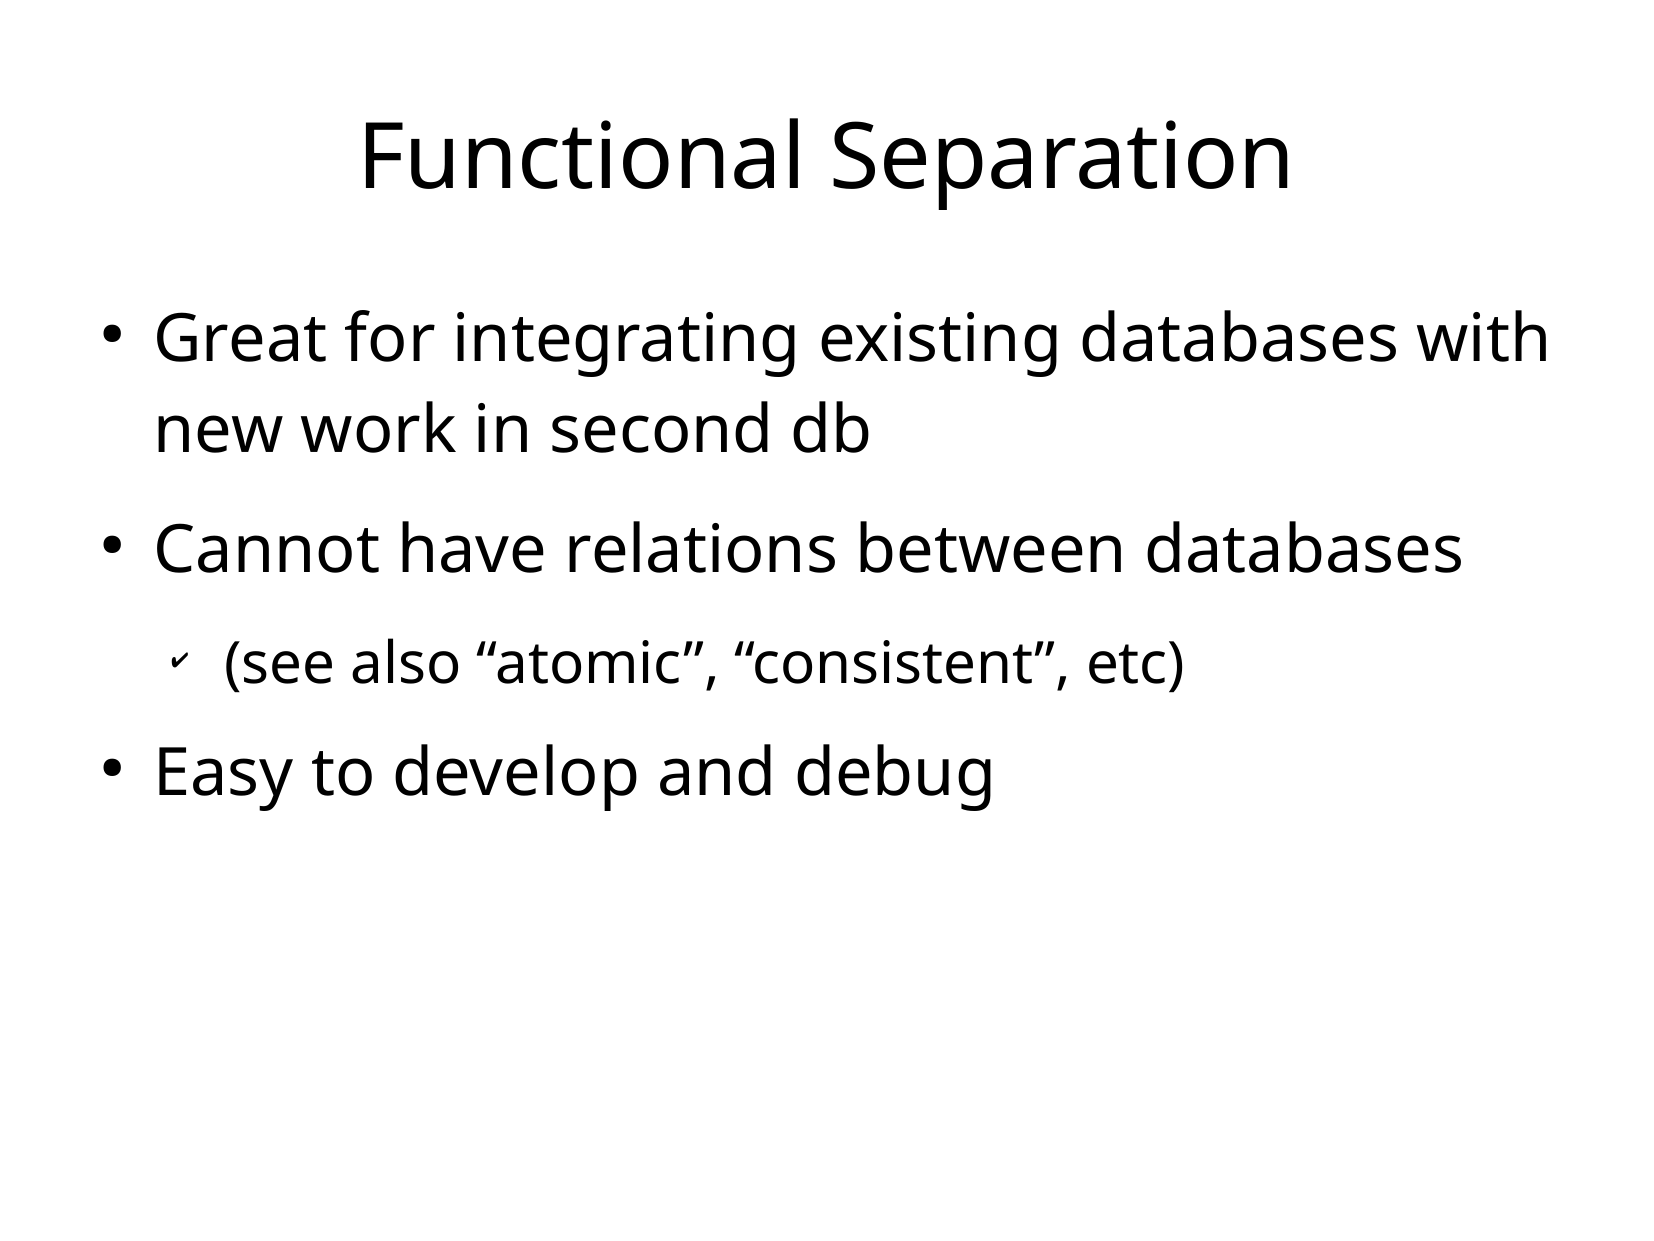

# Functional Separation
Great for integrating existing databases with new work in second db
Cannot have relations between databases
(see also “atomic”, “consistent”, etc)
Easy to develop and debug